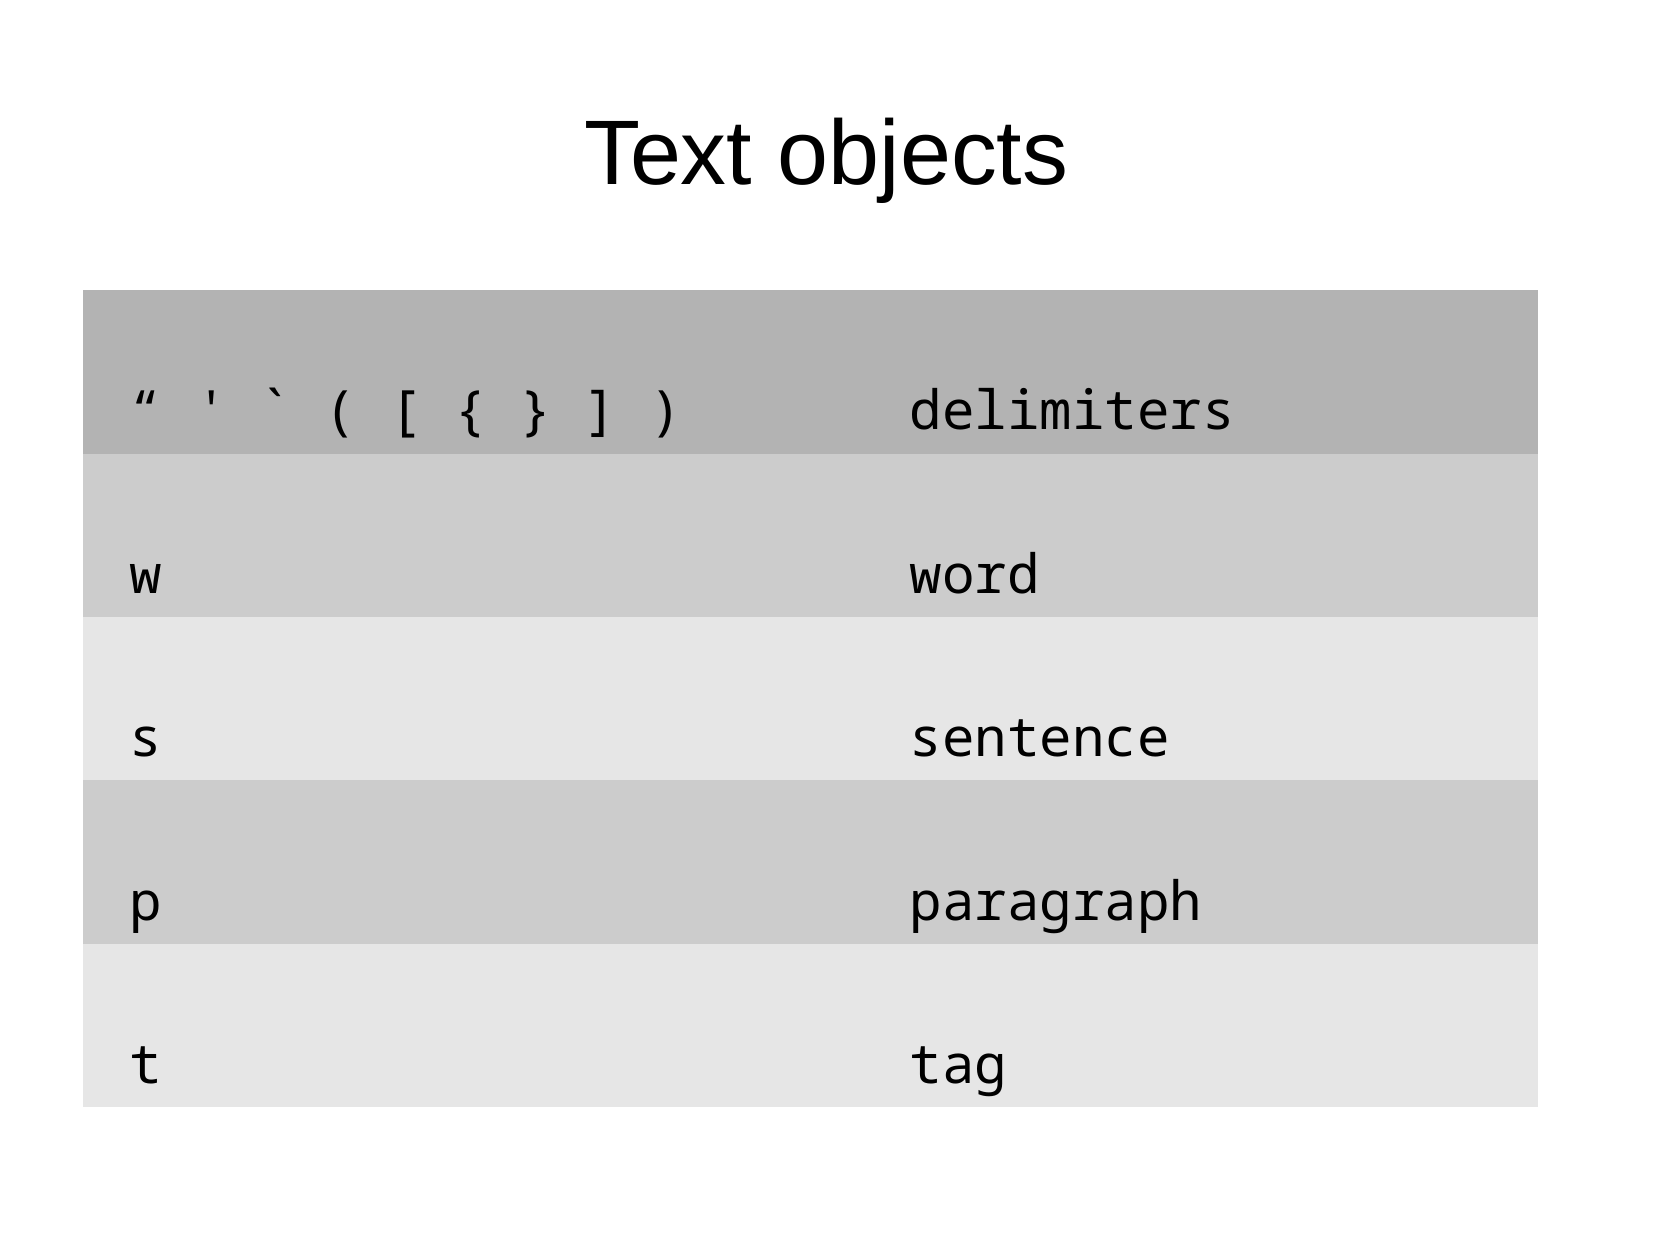

# Text objects
| “ ' ` ( [ { } ] ) delimiters |
| --- |
| w word |
| s sentence |
| p paragraph |
| t tag |